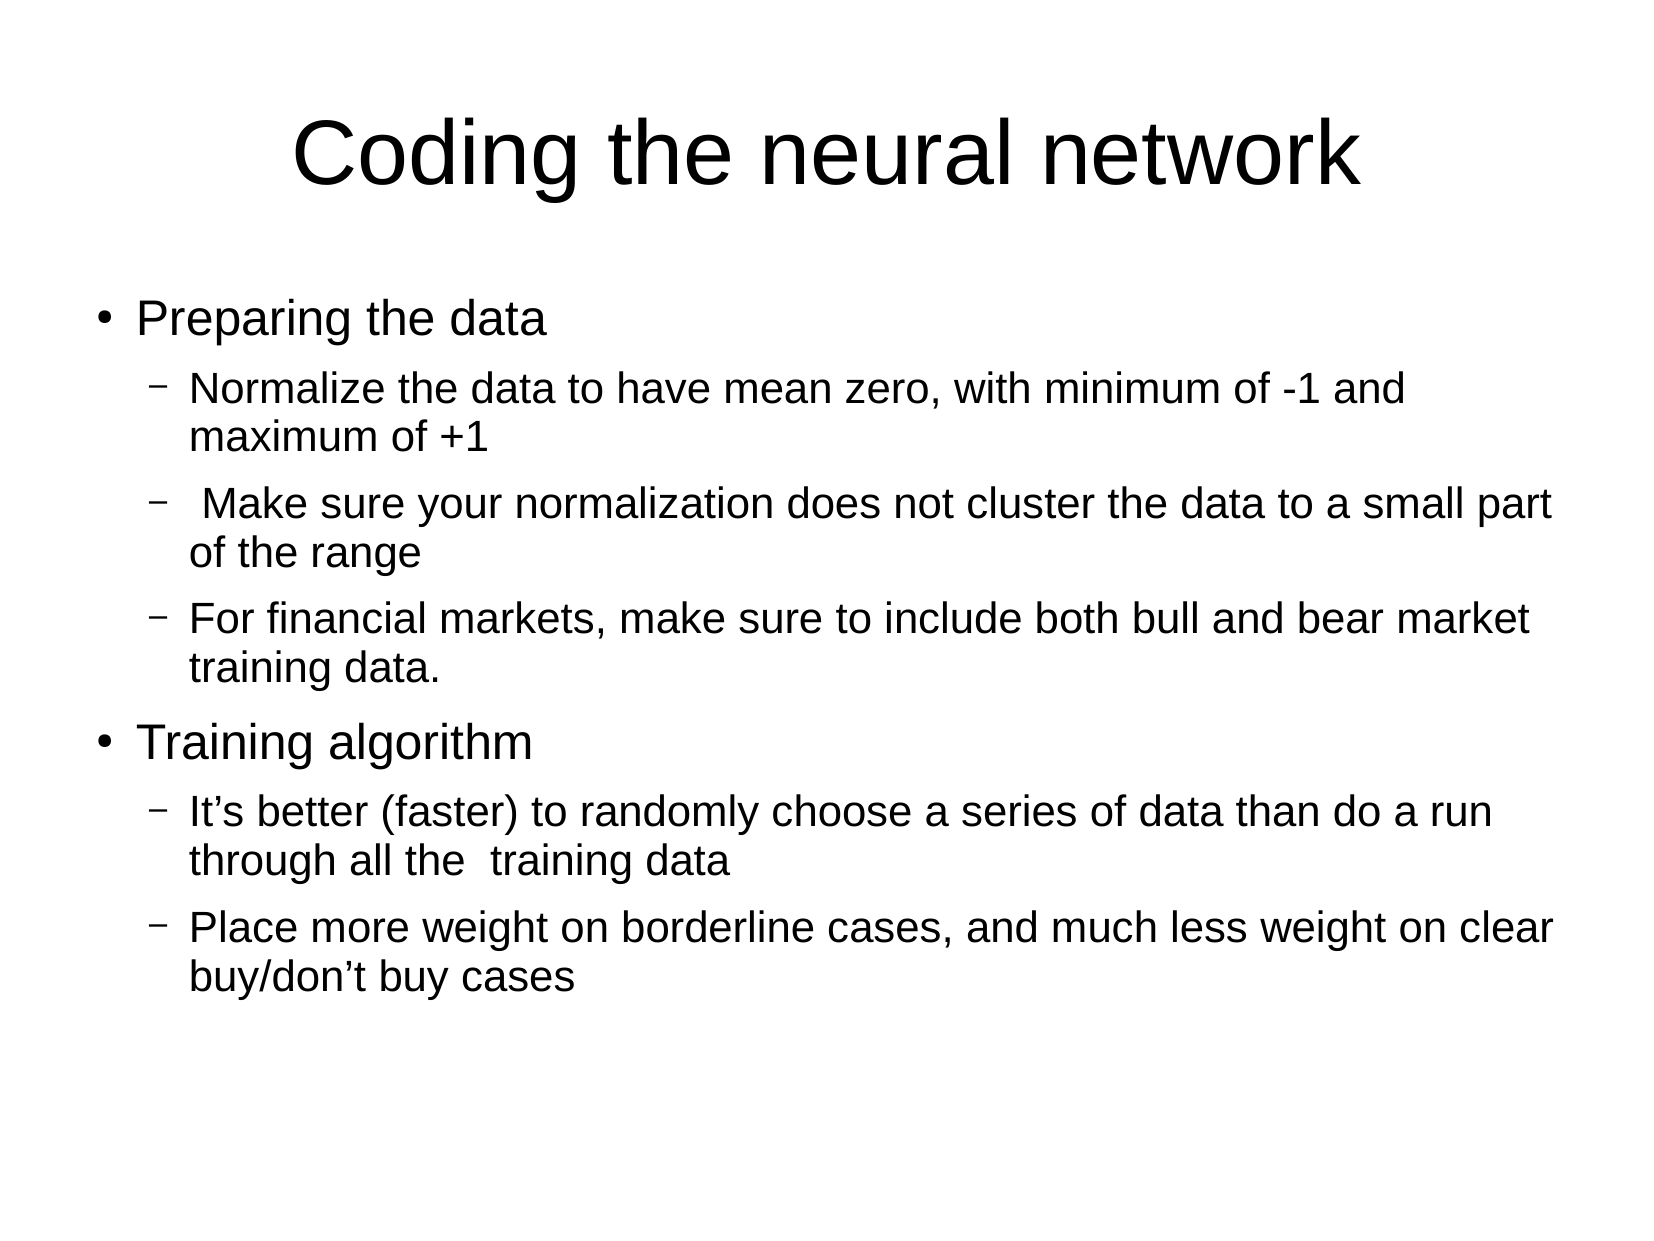

# Coding the neural network
Preparing the data
Normalize the data to have mean zero, with minimum of -1 and maximum of +1
 Make sure your normalization does not cluster the data to a small part of the range
For financial markets, make sure to include both bull and bear market training data.
Training algorithm
It’s better (faster) to randomly choose a series of data than do a run through all the training data
Place more weight on borderline cases, and much less weight on clear buy/don’t buy cases